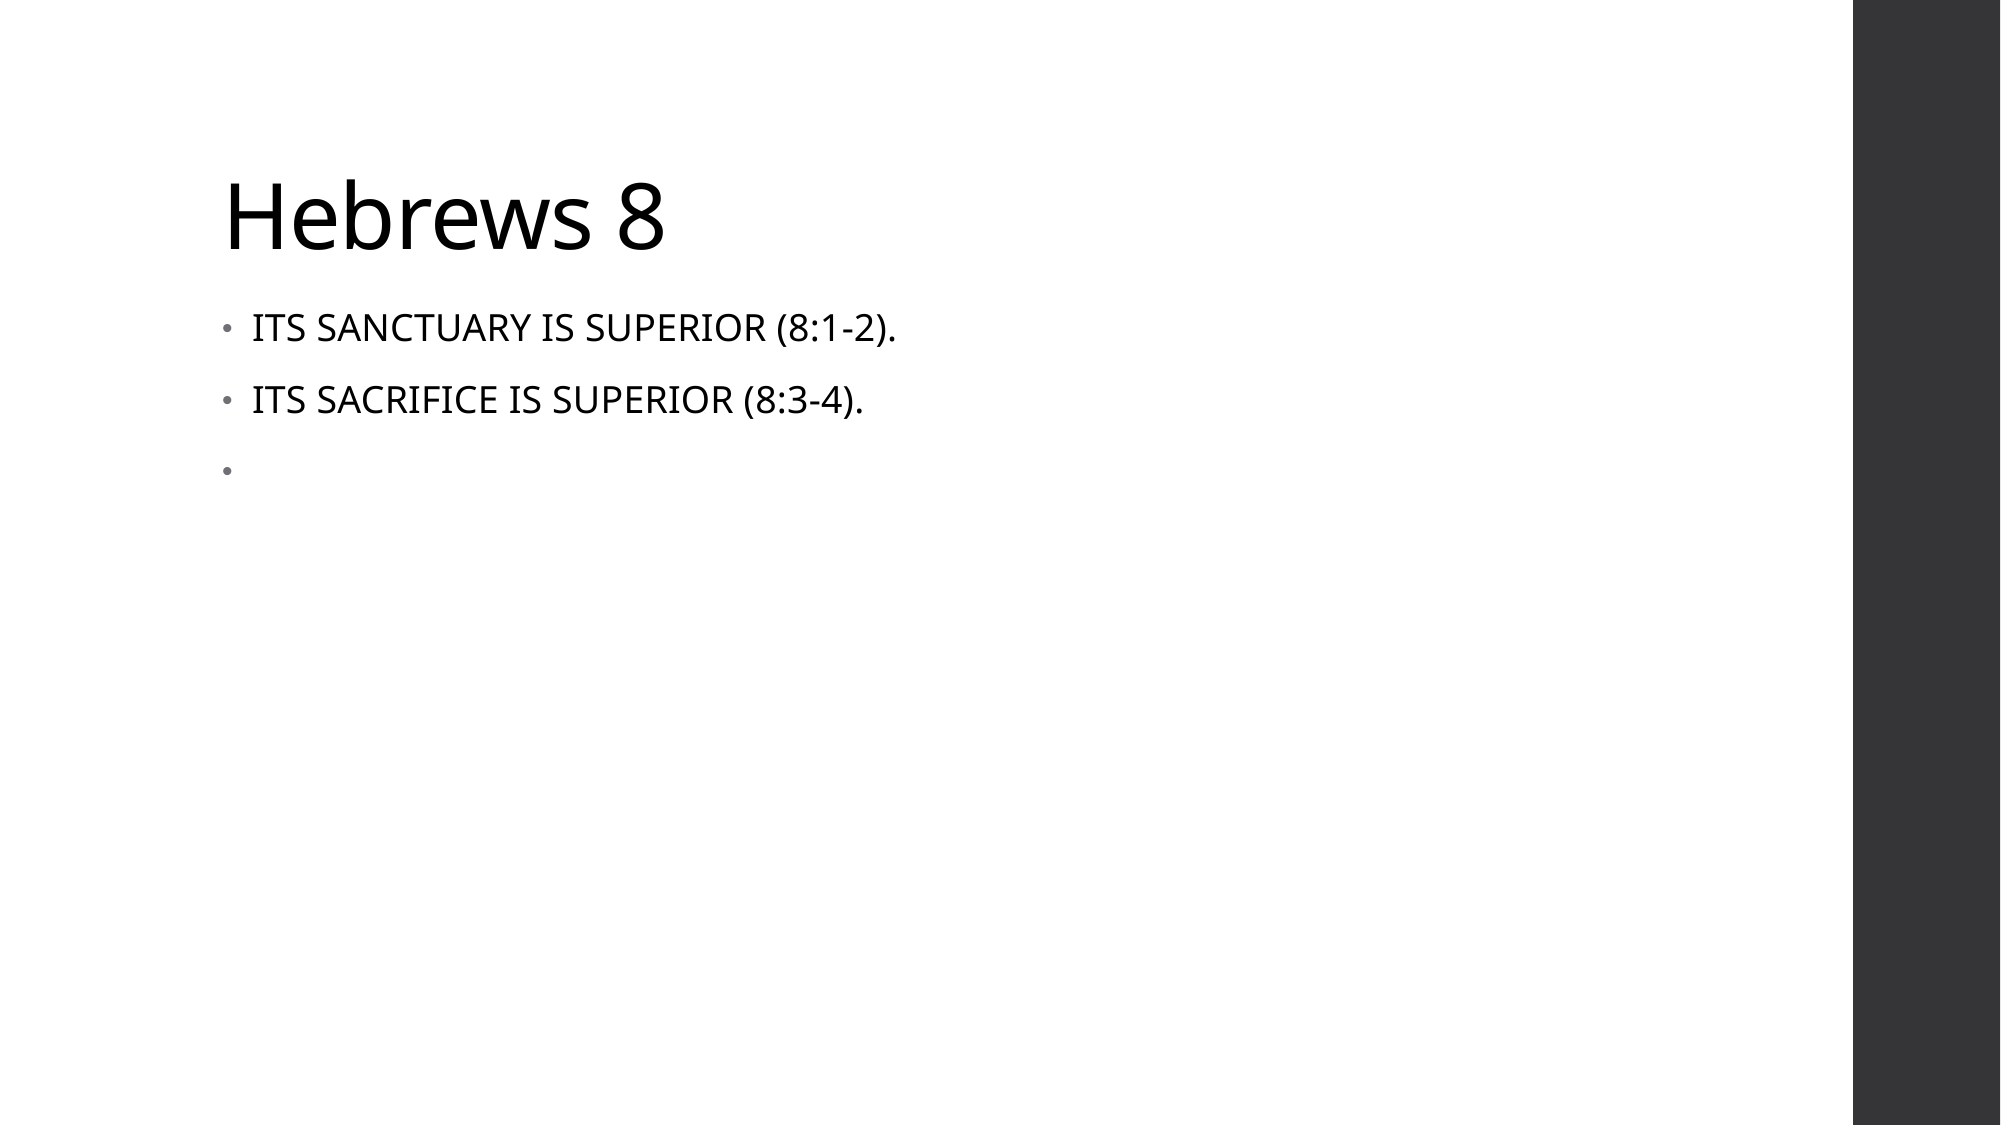

# Hebrews 8
ITS SANCTUARY IS SUPERIOR (8:1-2).
ITS SACRIFICE IS SUPERIOR (8:3-4).